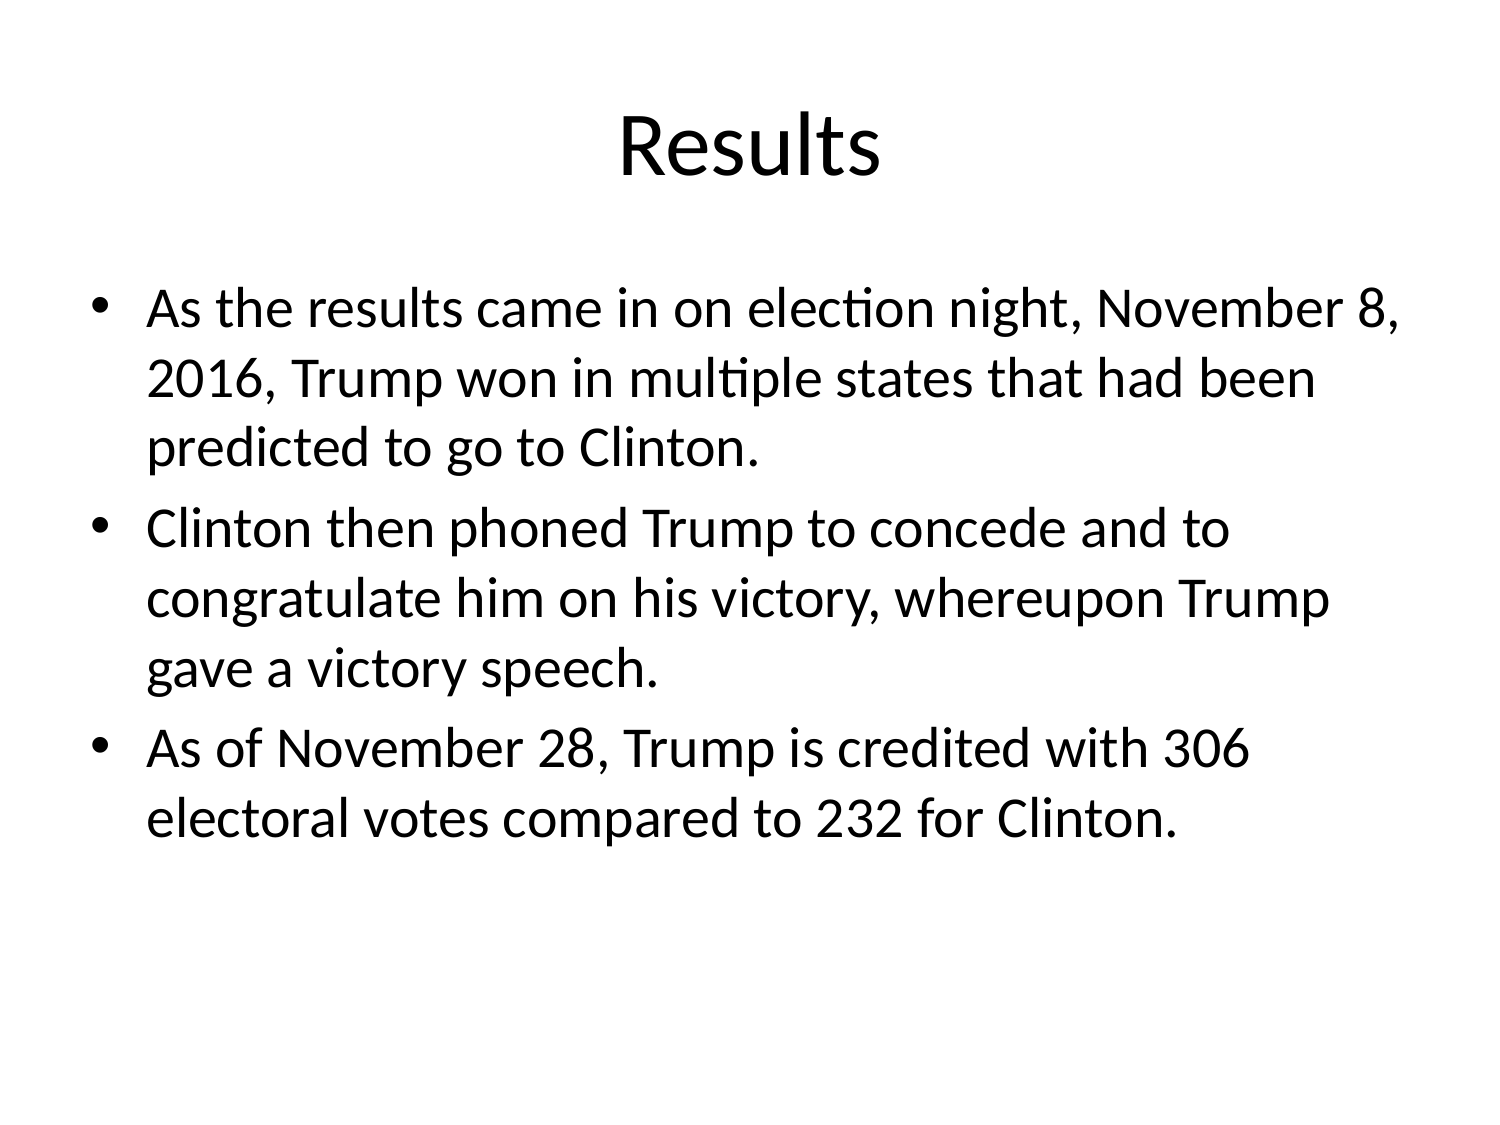

# Results
As the results came in on election night, November 8, 2016, Trump won in multiple states that had been predicted to go to Clinton.
Clinton then phoned Trump to concede and to congratulate him on his victory, whereupon Trump gave a victory speech.
As of November 28, Trump is credited with 306 electoral votes compared to 232 for Clinton.